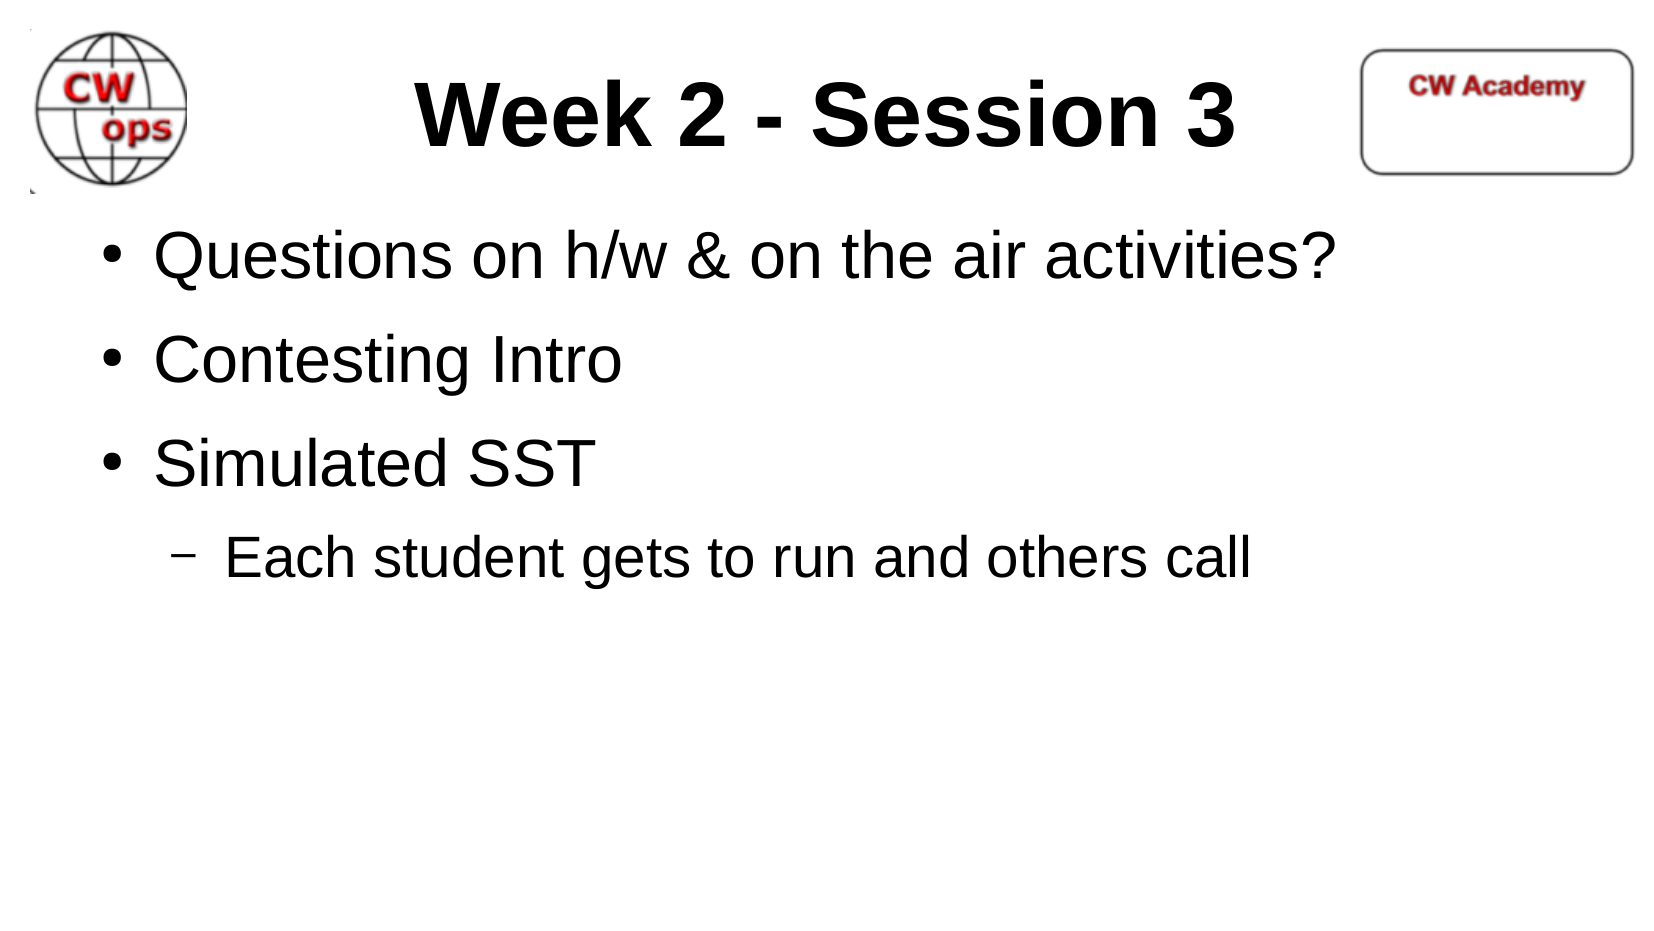

# Week 2 - Session 3
Questions on h/w & on the air activities?
Contesting Intro
Simulated SST
Each student gets to run and others call